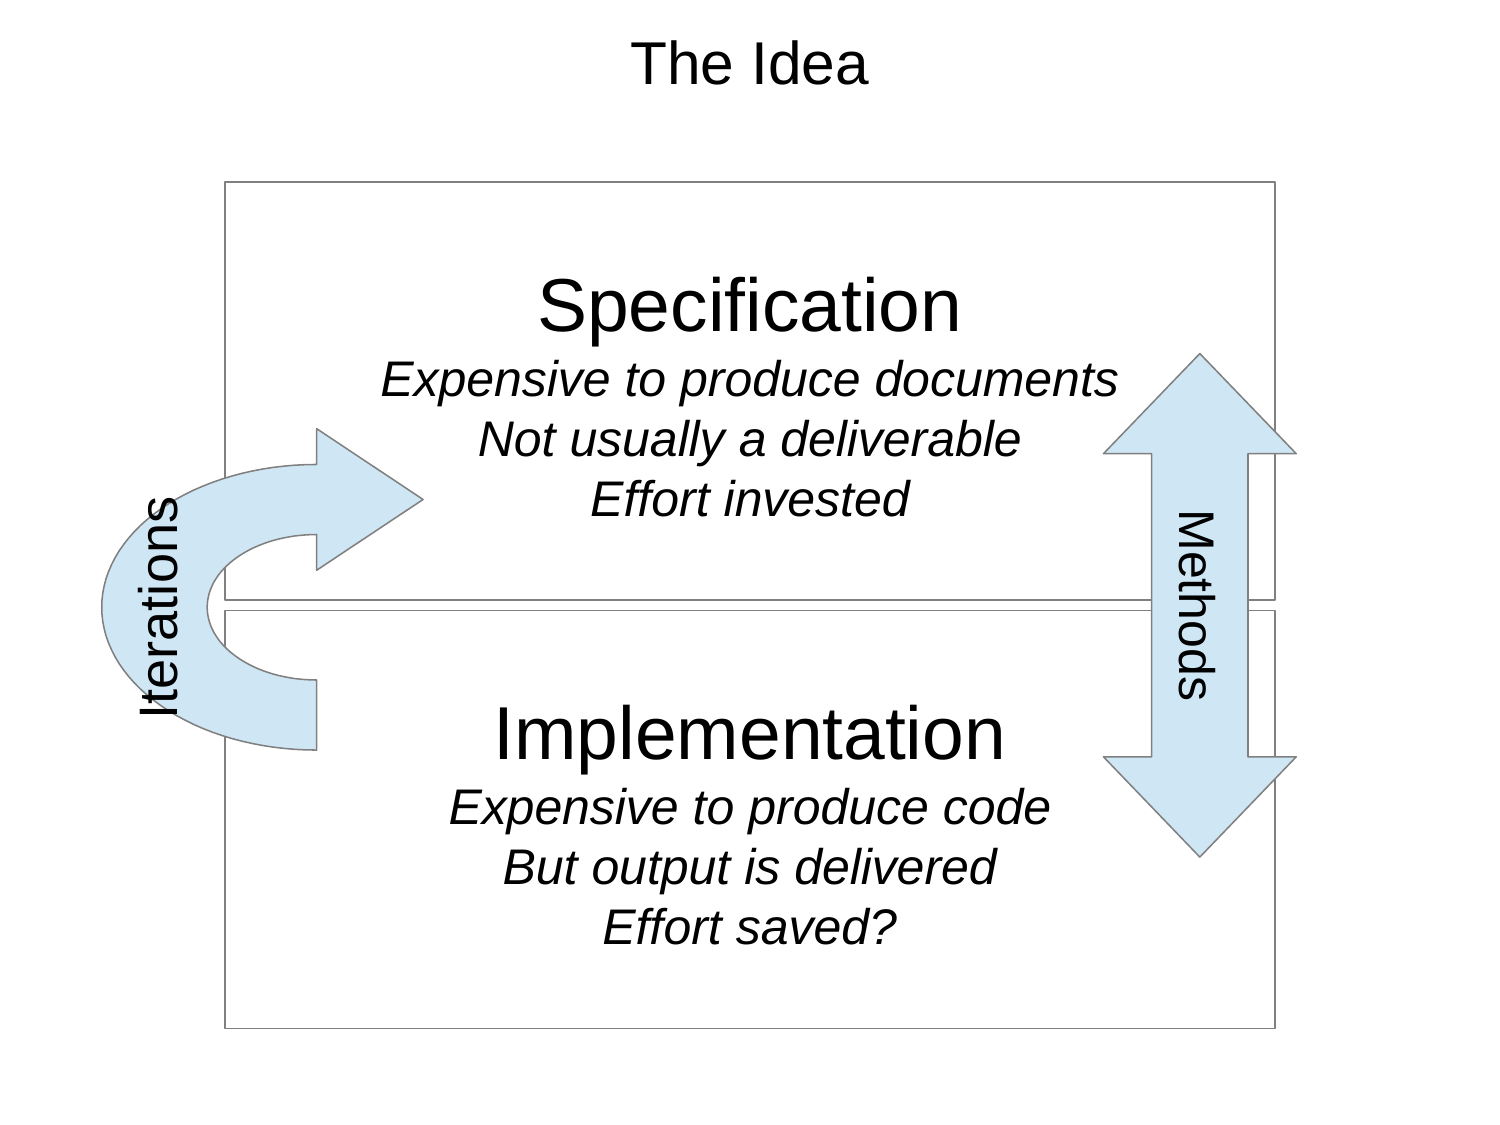

The Idea
Specification
Expensive to produce documents
Not usually a deliverable
Effort invested
Methods
Iterations
Implementation
Expensive to produce code
But output is delivered
Effort saved?